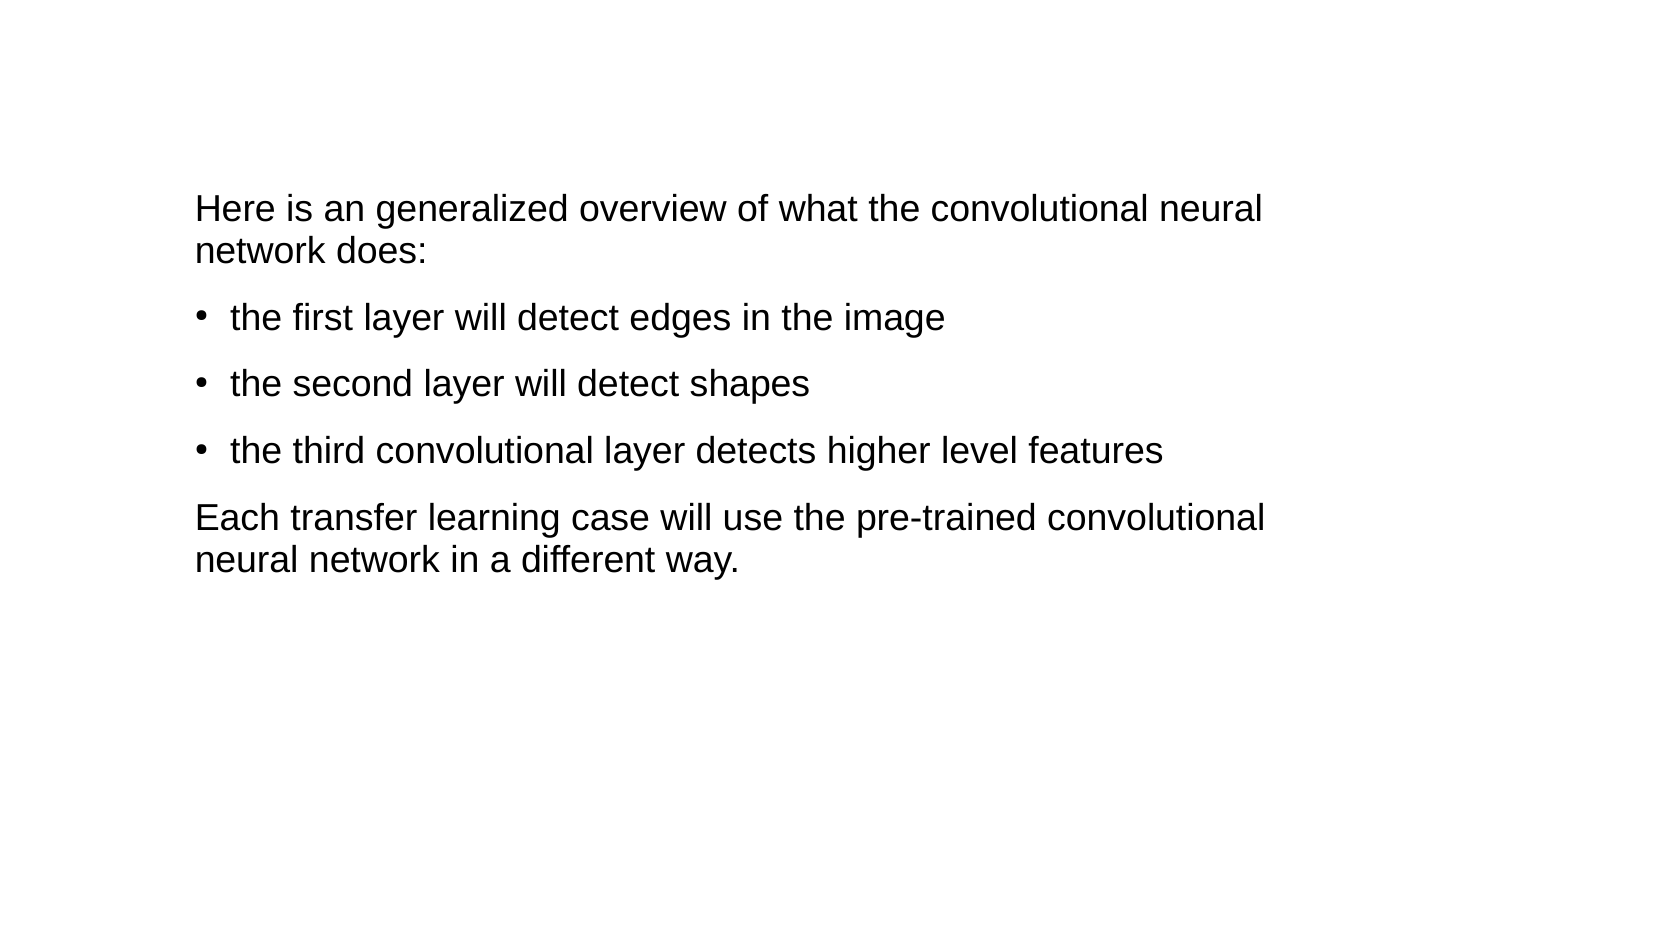

Here is an generalized overview of what the convolutional neural network does:
the first layer will detect edges in the image
the second layer will detect shapes
the third convolutional layer detects higher level features
Each transfer learning case will use the pre-trained convolutional neural network in a different way.